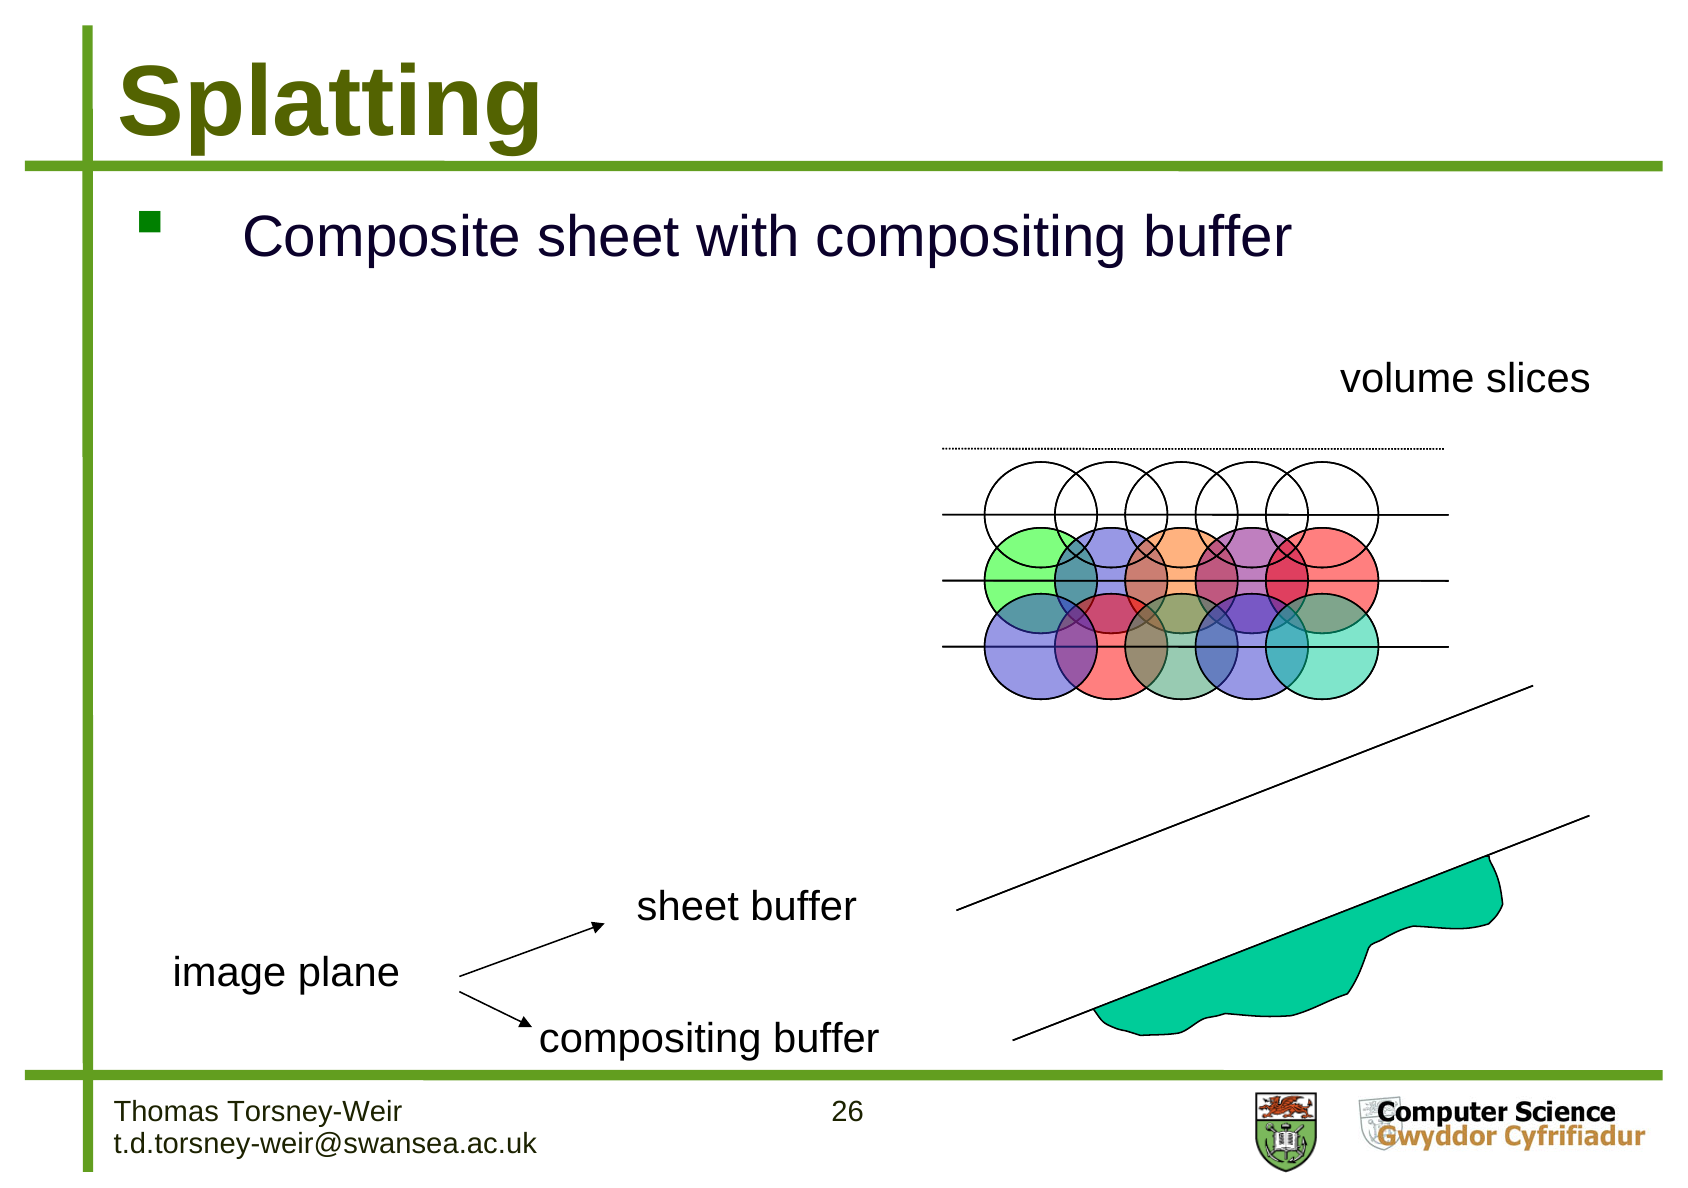

# Splatting
Composite sheet with compositing buffer
volume slices
sheet buffer
image plane
compositing buffer